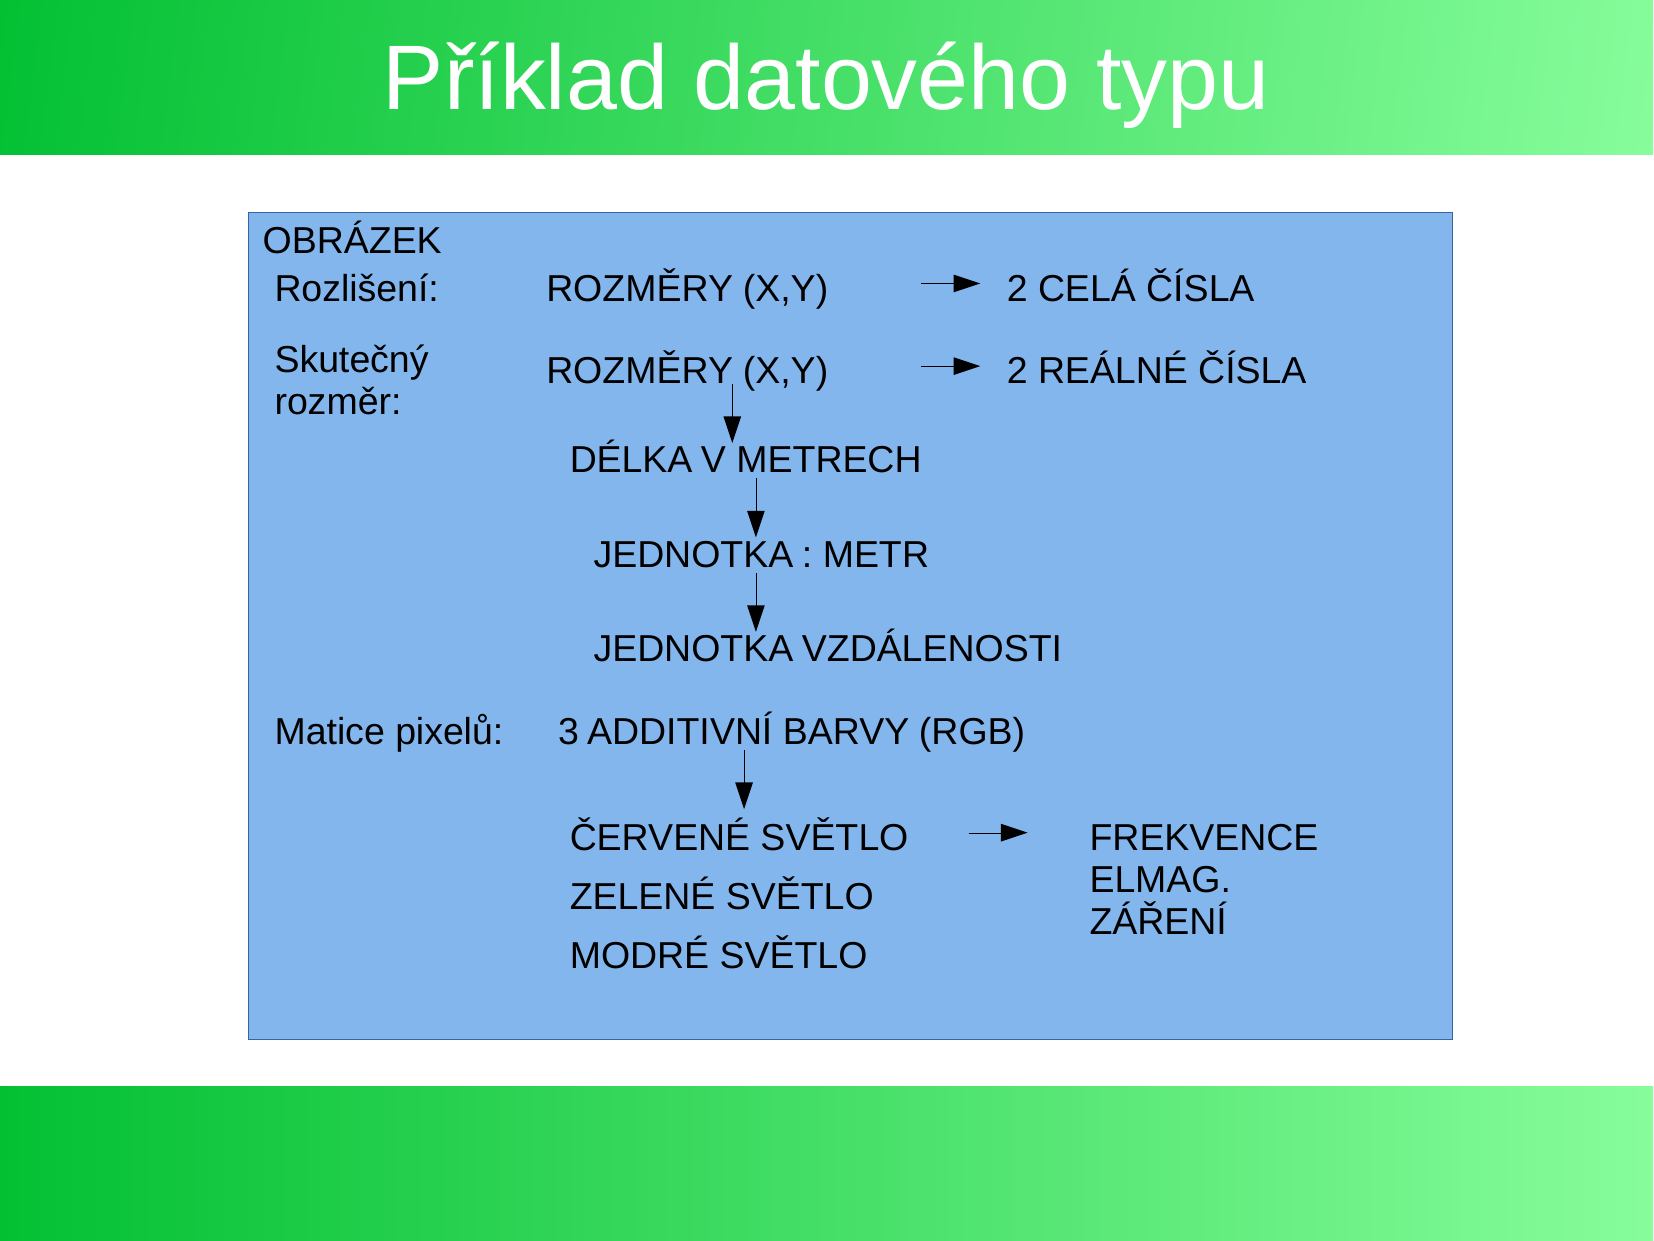

# Příklad datového typu
OBRÁZEK
Rozlišení:
ROZMĚRY (X,Y)
2 CELÁ ČÍSLA
Skutečný rozměr:
ROZMĚRY (X,Y)
2 REÁLNÉ ČÍSLA
DÉLKA V METRECH
JEDNOTKA : METR
JEDNOTKA VZDÁLENOSTI
Matice pixelů:
3 ADDITIVNÍ BARVY (RGB)
ČERVENÉ SVĚTLO
FREKVENCE ELMAG.
ZÁŘENÍ
ZELENÉ SVĚTLO
MODRÉ SVĚTLO